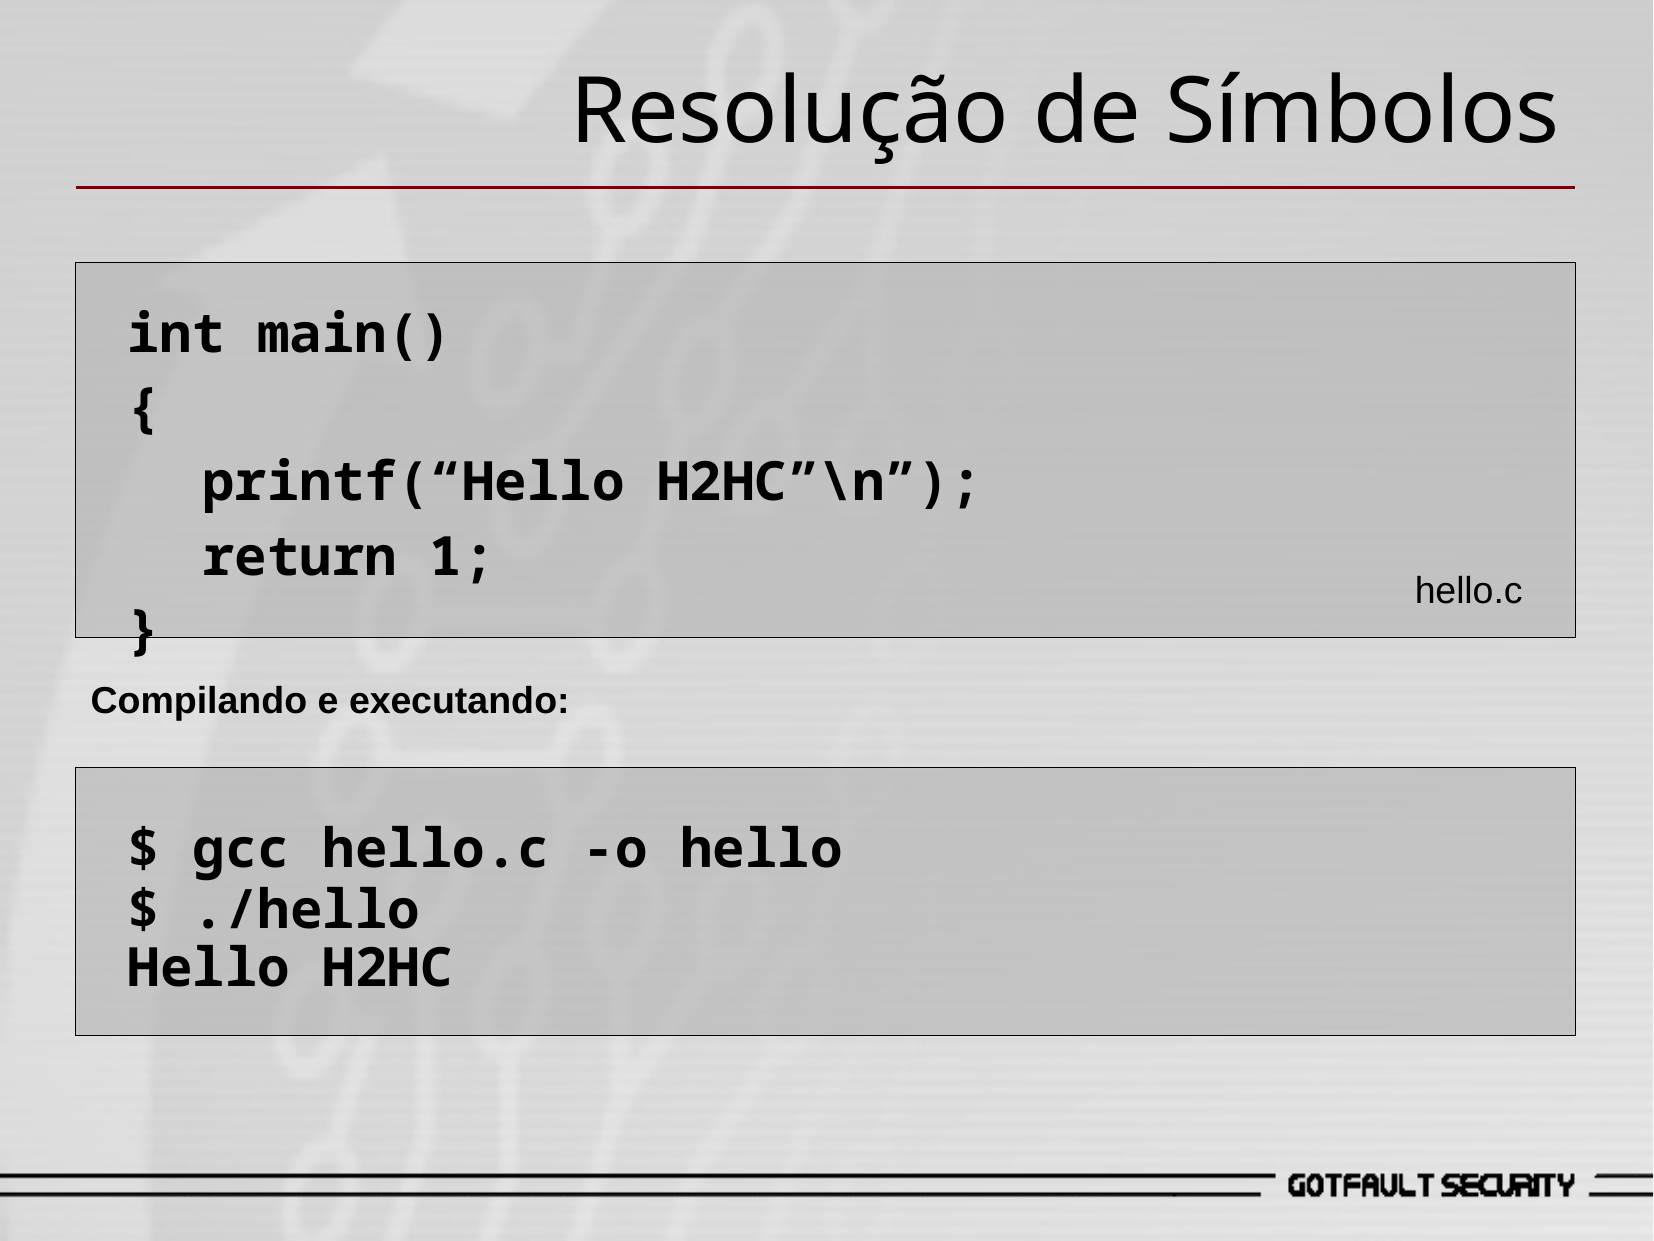

Resolução de Símbolos
int main()
{
	printf(“Hello H2HC”\n”);
	return 1;
}
hello.c
Compilando e executando:
$ gcc hello.c -o hello
$ ./hello
Hello H2HC